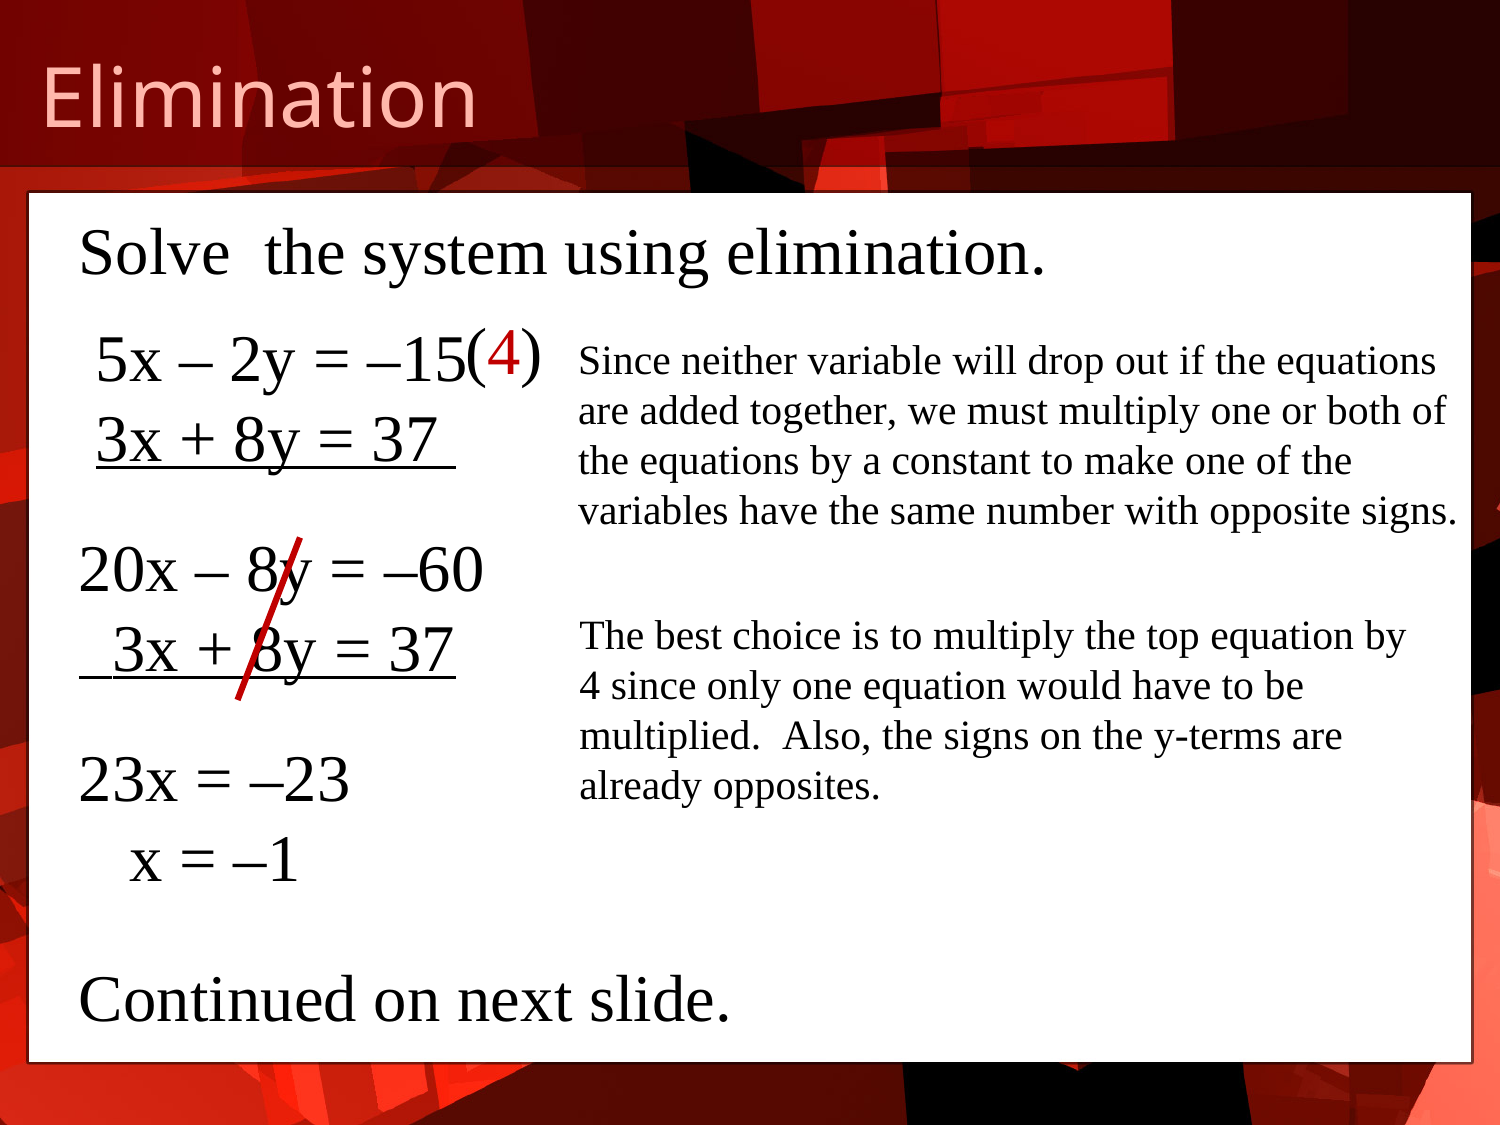

# Elimination
Solve the system using elimination.
 5x – 2y = –15
 3x + 8y = 37
20x – 8y = –60
 3x + 8y = 37
23x = –23
 x = –1
Continued on next slide.
(4)
Since neither variable will drop out if the equations
are added together, we must multiply one or both of
the equations by a constant to make one of the
variables have the same number with opposite signs.
The best choice is to multiply the top equation by
4 since only one equation would have to be
multiplied. Also, the signs on the y-terms are
already opposites.